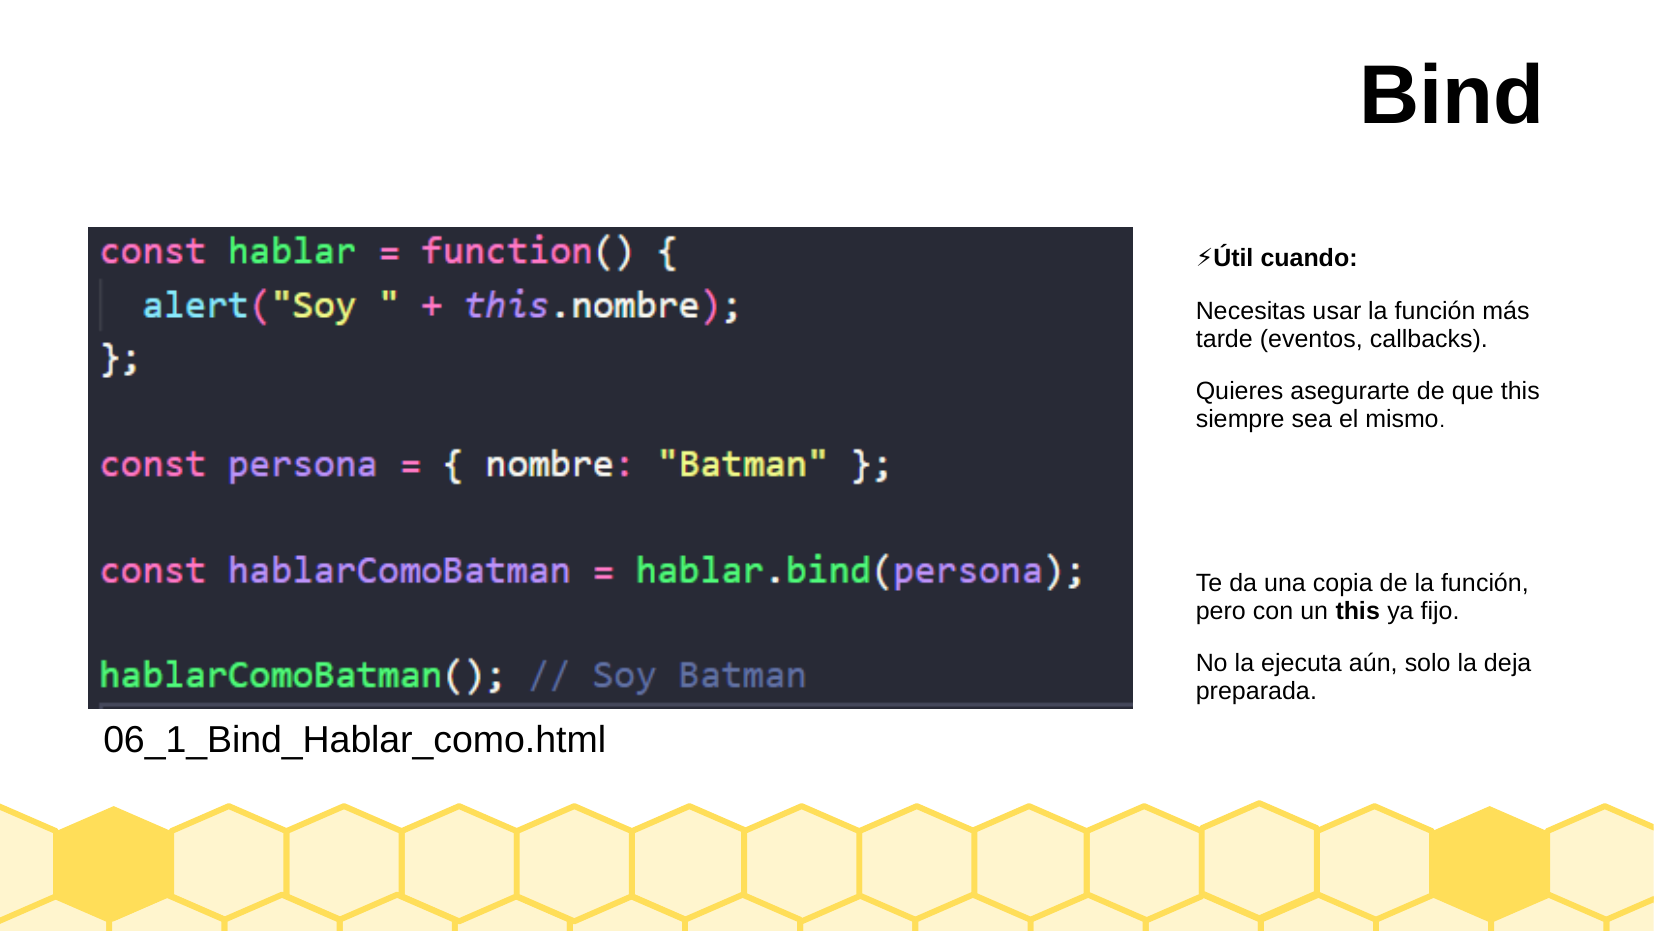

Bind
⚡Útil cuando:
Necesitas usar la función más tarde (eventos, callbacks).
Quieres asegurarte de que this siempre sea el mismo.
Te da una copia de la función, pero con un this ya fijo.
No la ejecuta aún, solo la deja preparada.
06_1_Bind_Hablar_como.html